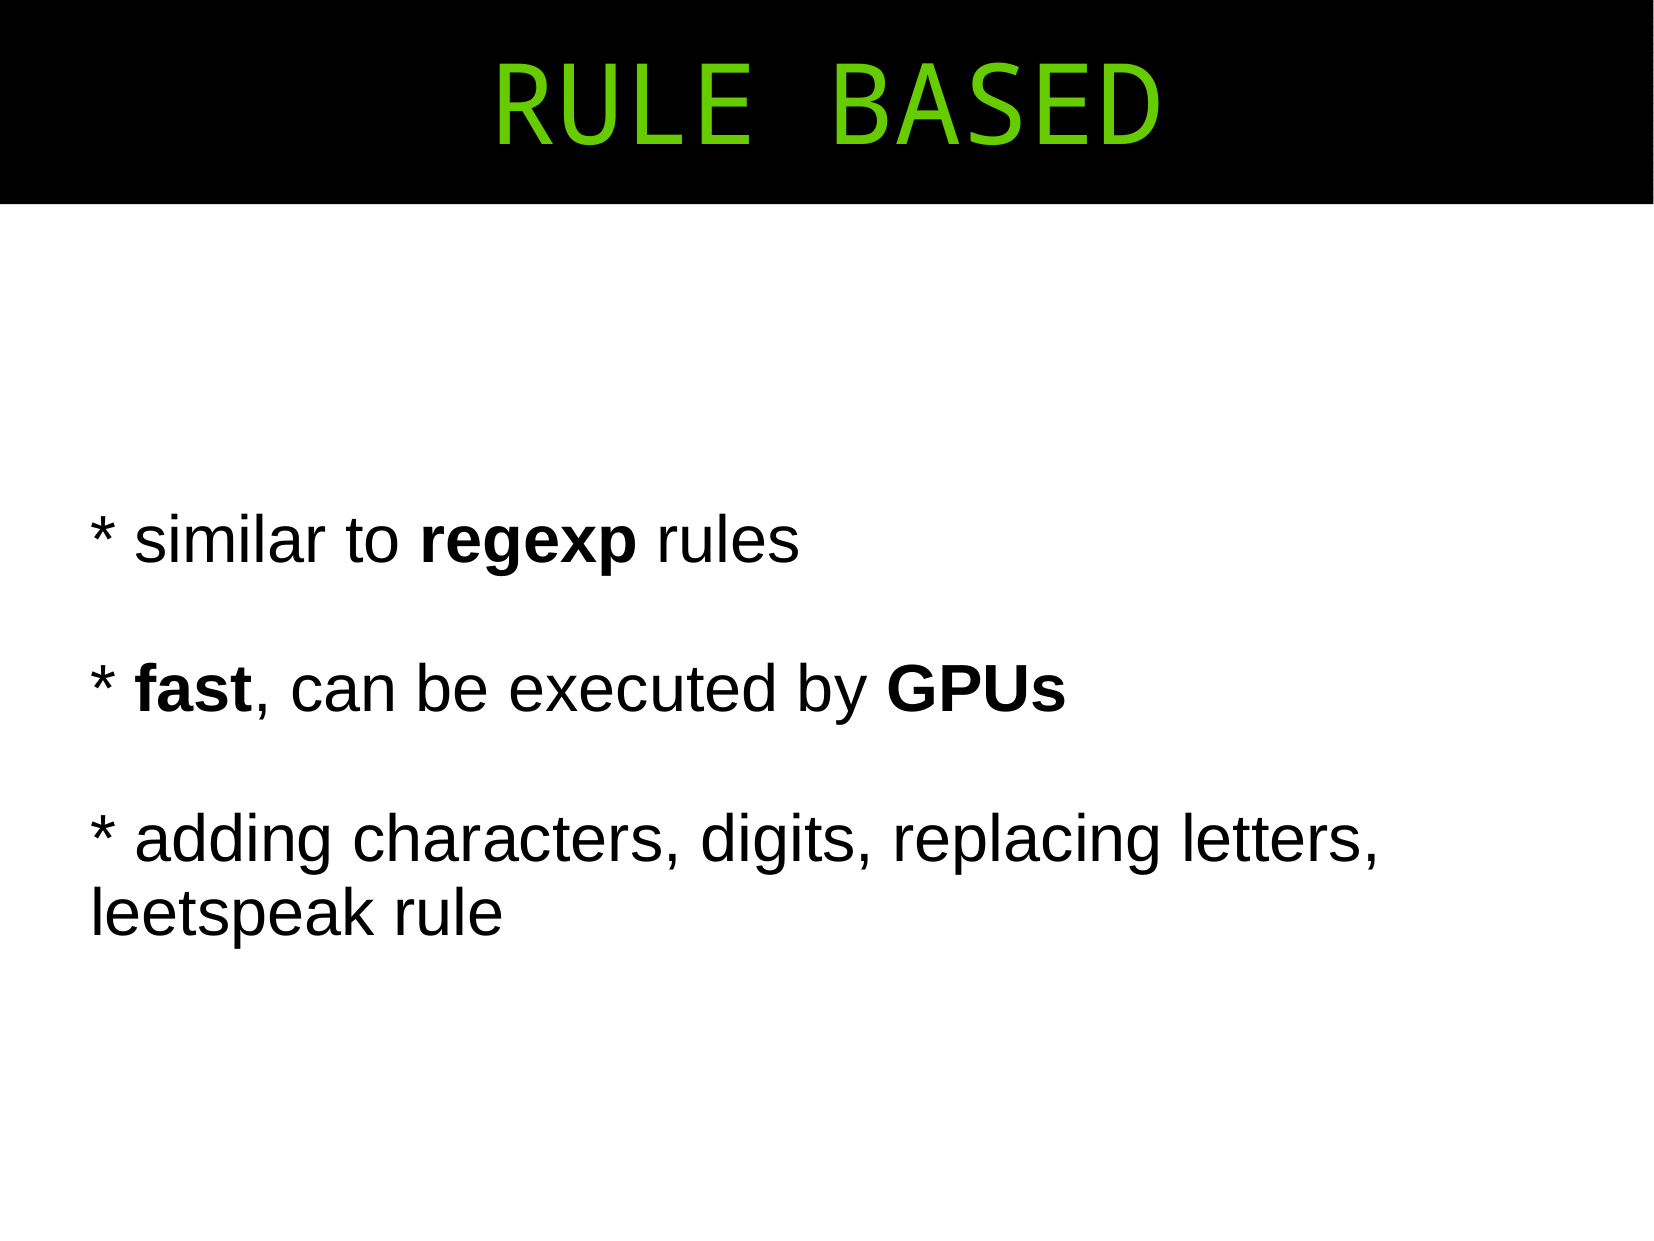

# RULE BASED
* similar to regexp rules
* fast, can be executed by GPUs
* adding characters, digits, replacing letters, leetspeak rule